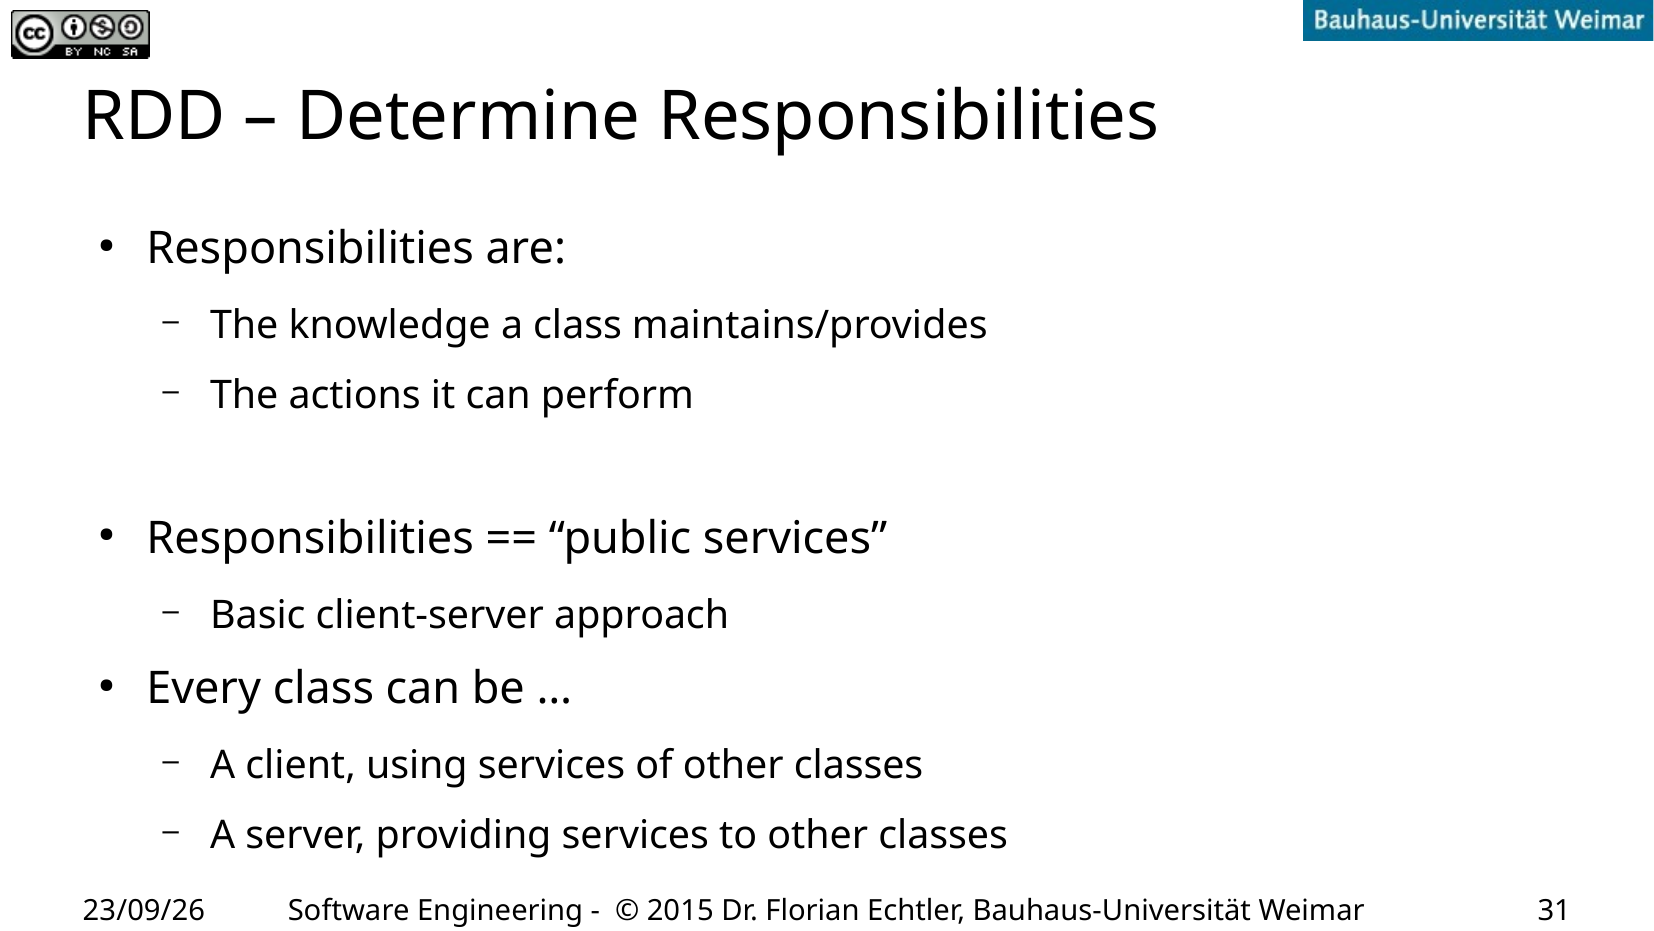

# RDD – Determine Responsibilities
Responsibilities are:
The knowledge a class maintains/provides
The actions it can perform
Responsibilities == “public services”
Basic client-server approach
Every class can be …
A client, using services of other classes
A server, providing services to other classes
Software Engineering - © 2015 Dr. Florian Echtler, Bauhaus-Universität Weimar
31